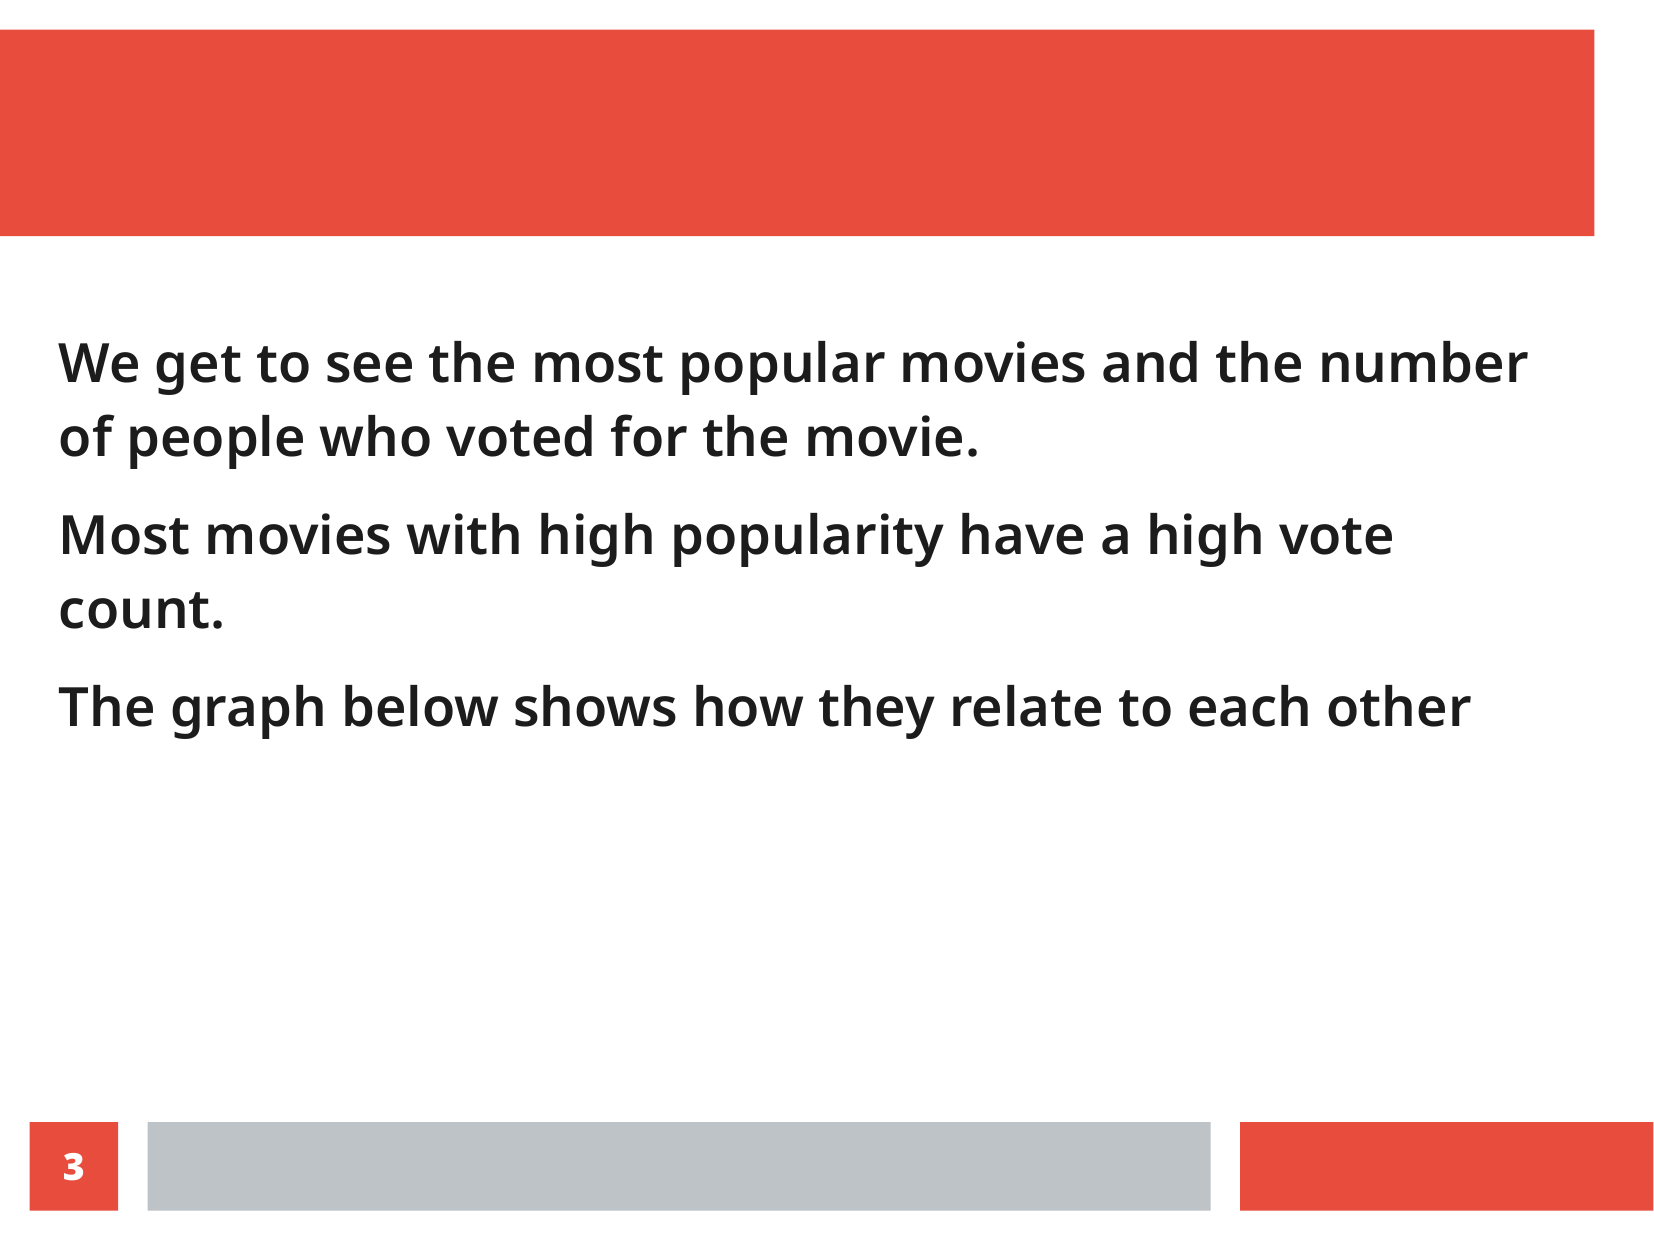

#
We get to see the most popular movies and the number of people who voted for the movie.
Most movies with high popularity have a high vote count.
The graph below shows how they relate to each other
3